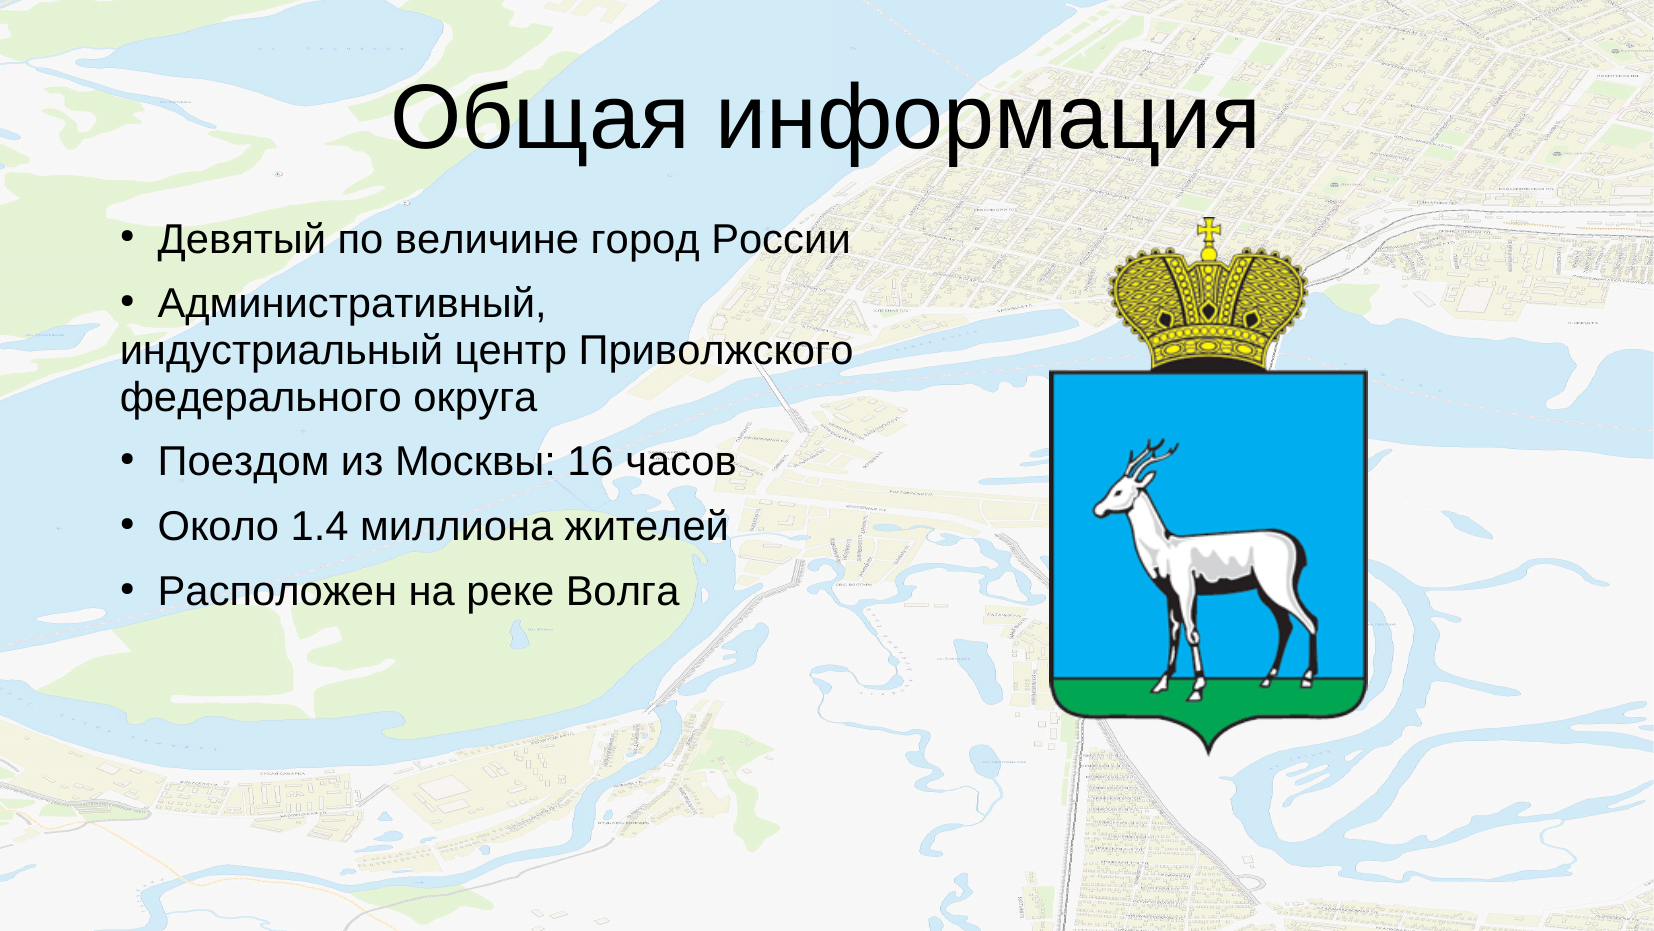

# Общая информация
 Девятый по величине город России
 Административный, индустриальный центр Приволжского федерального округа
 Поездом из Москвы: 16 часов
 Около 1.4 миллиона жителей
 Расположен на реке Волга